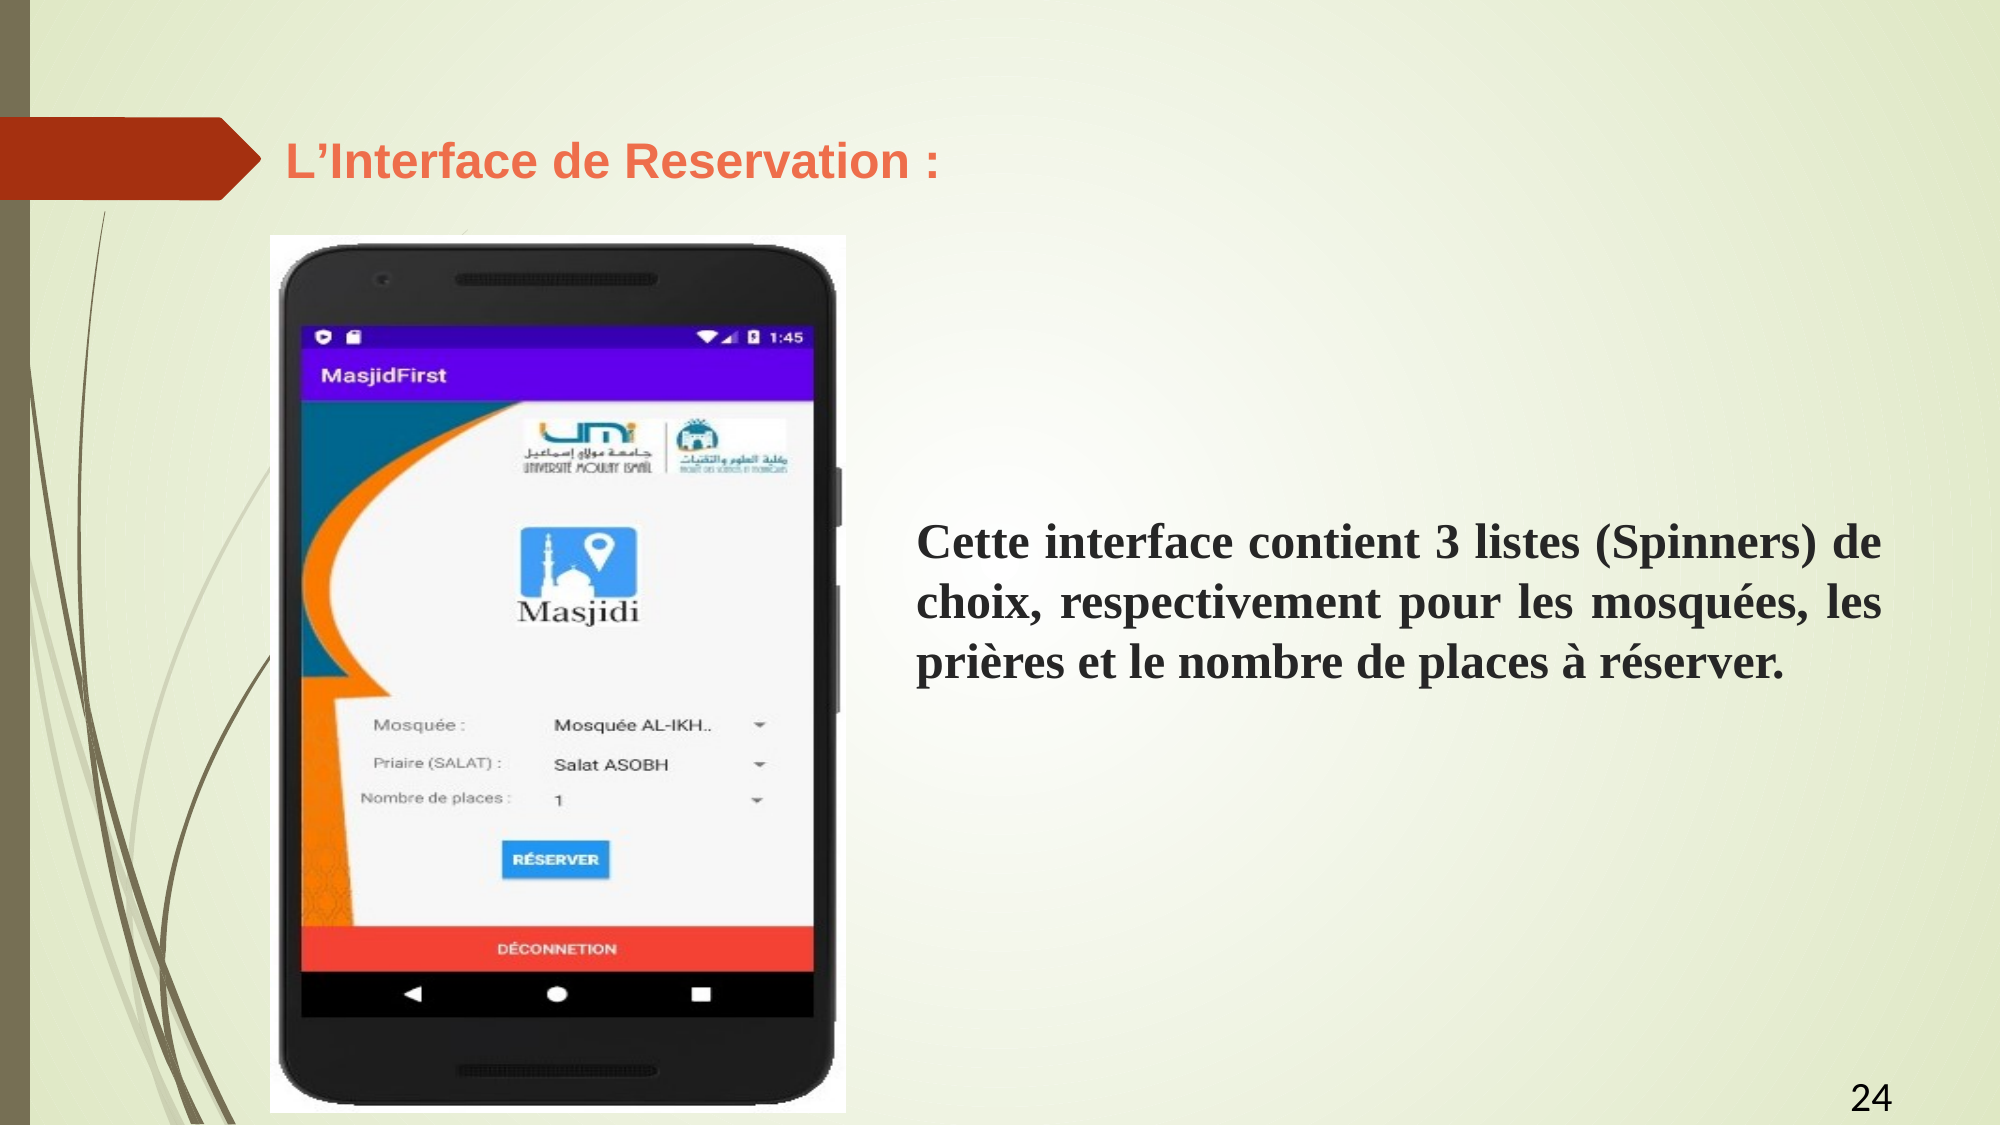

L’Interface de Reservation :
# Cette interface contient 3 listes (Spinners) de choix, respectivement pour les mosquées, les prières et le nombre de places à réserver.
24